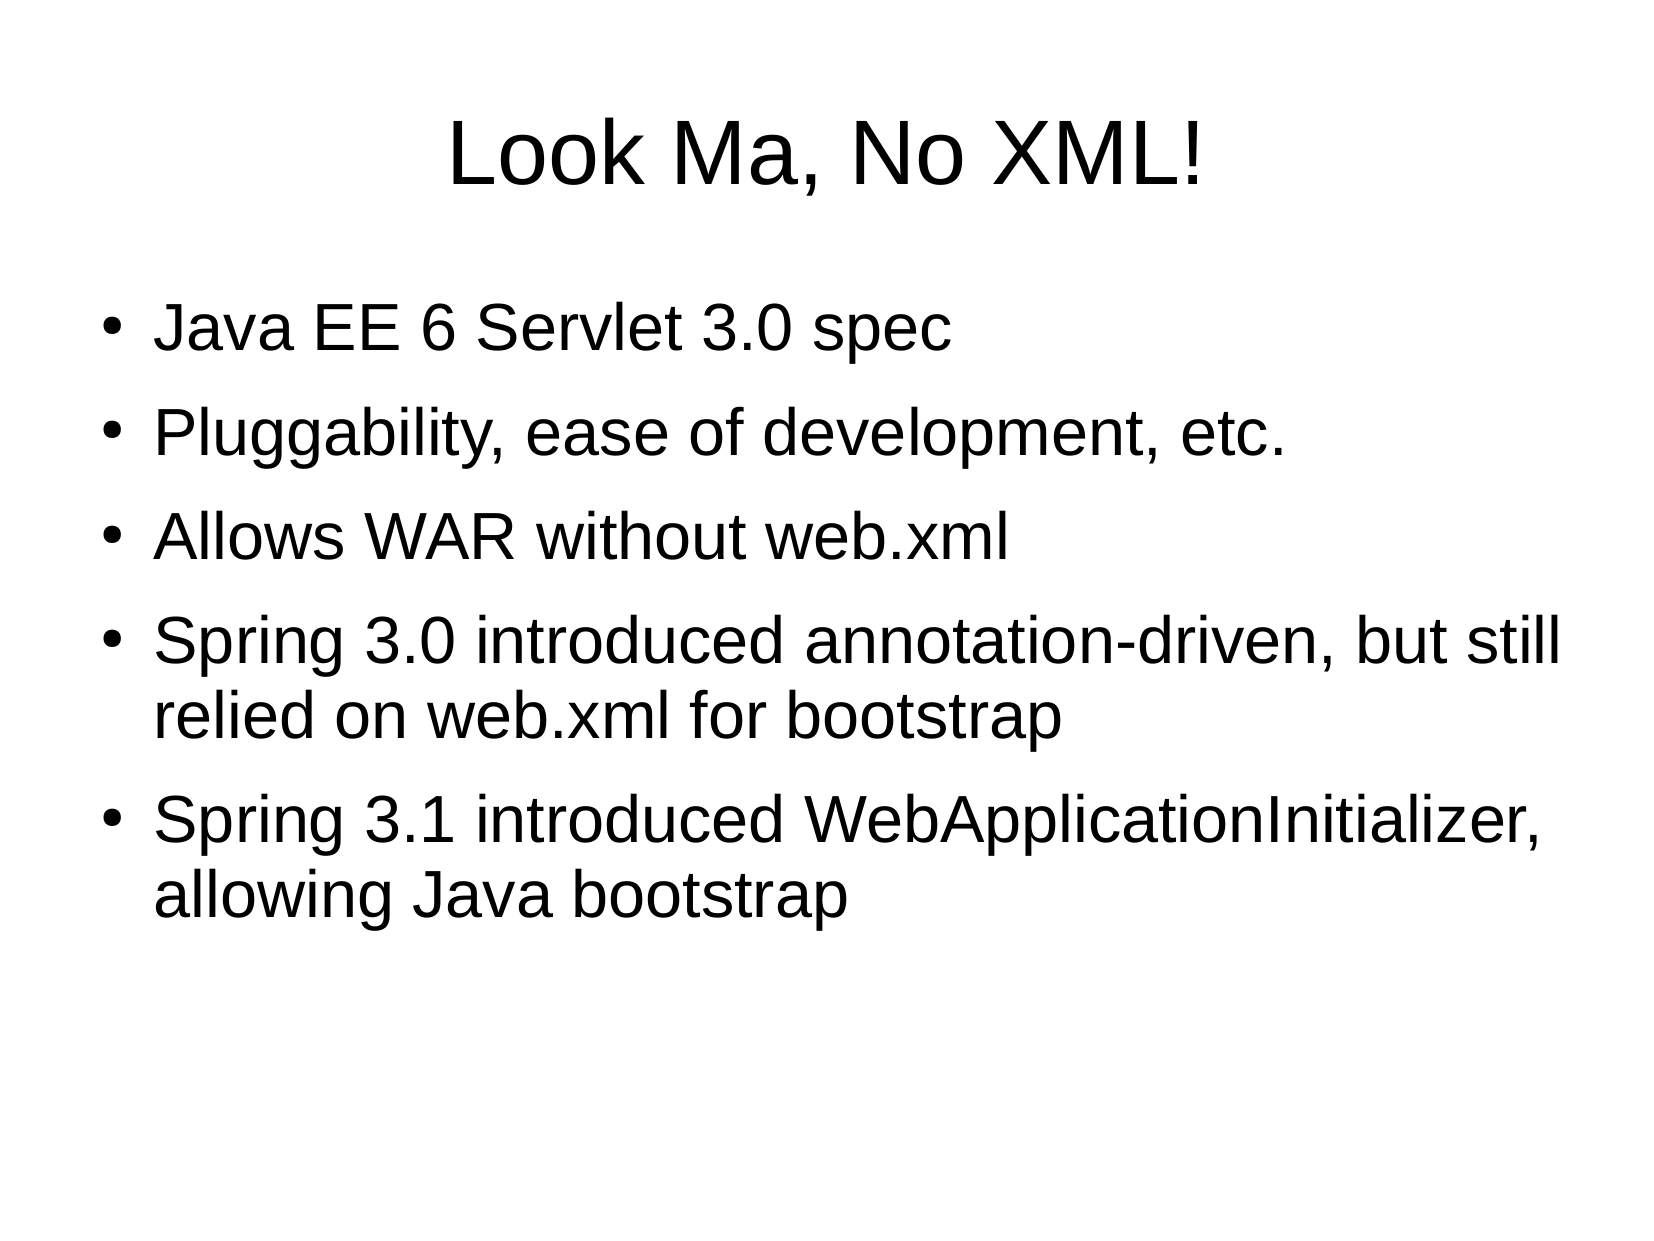

# Look Ma, No XML!
Java EE 6 Servlet 3.0 spec
Pluggability, ease of development, etc.
Allows WAR without web.xml
Spring 3.0 introduced annotation-driven, but still relied on web.xml for bootstrap
Spring 3.1 introduced WebApplicationInitializer, allowing Java bootstrap